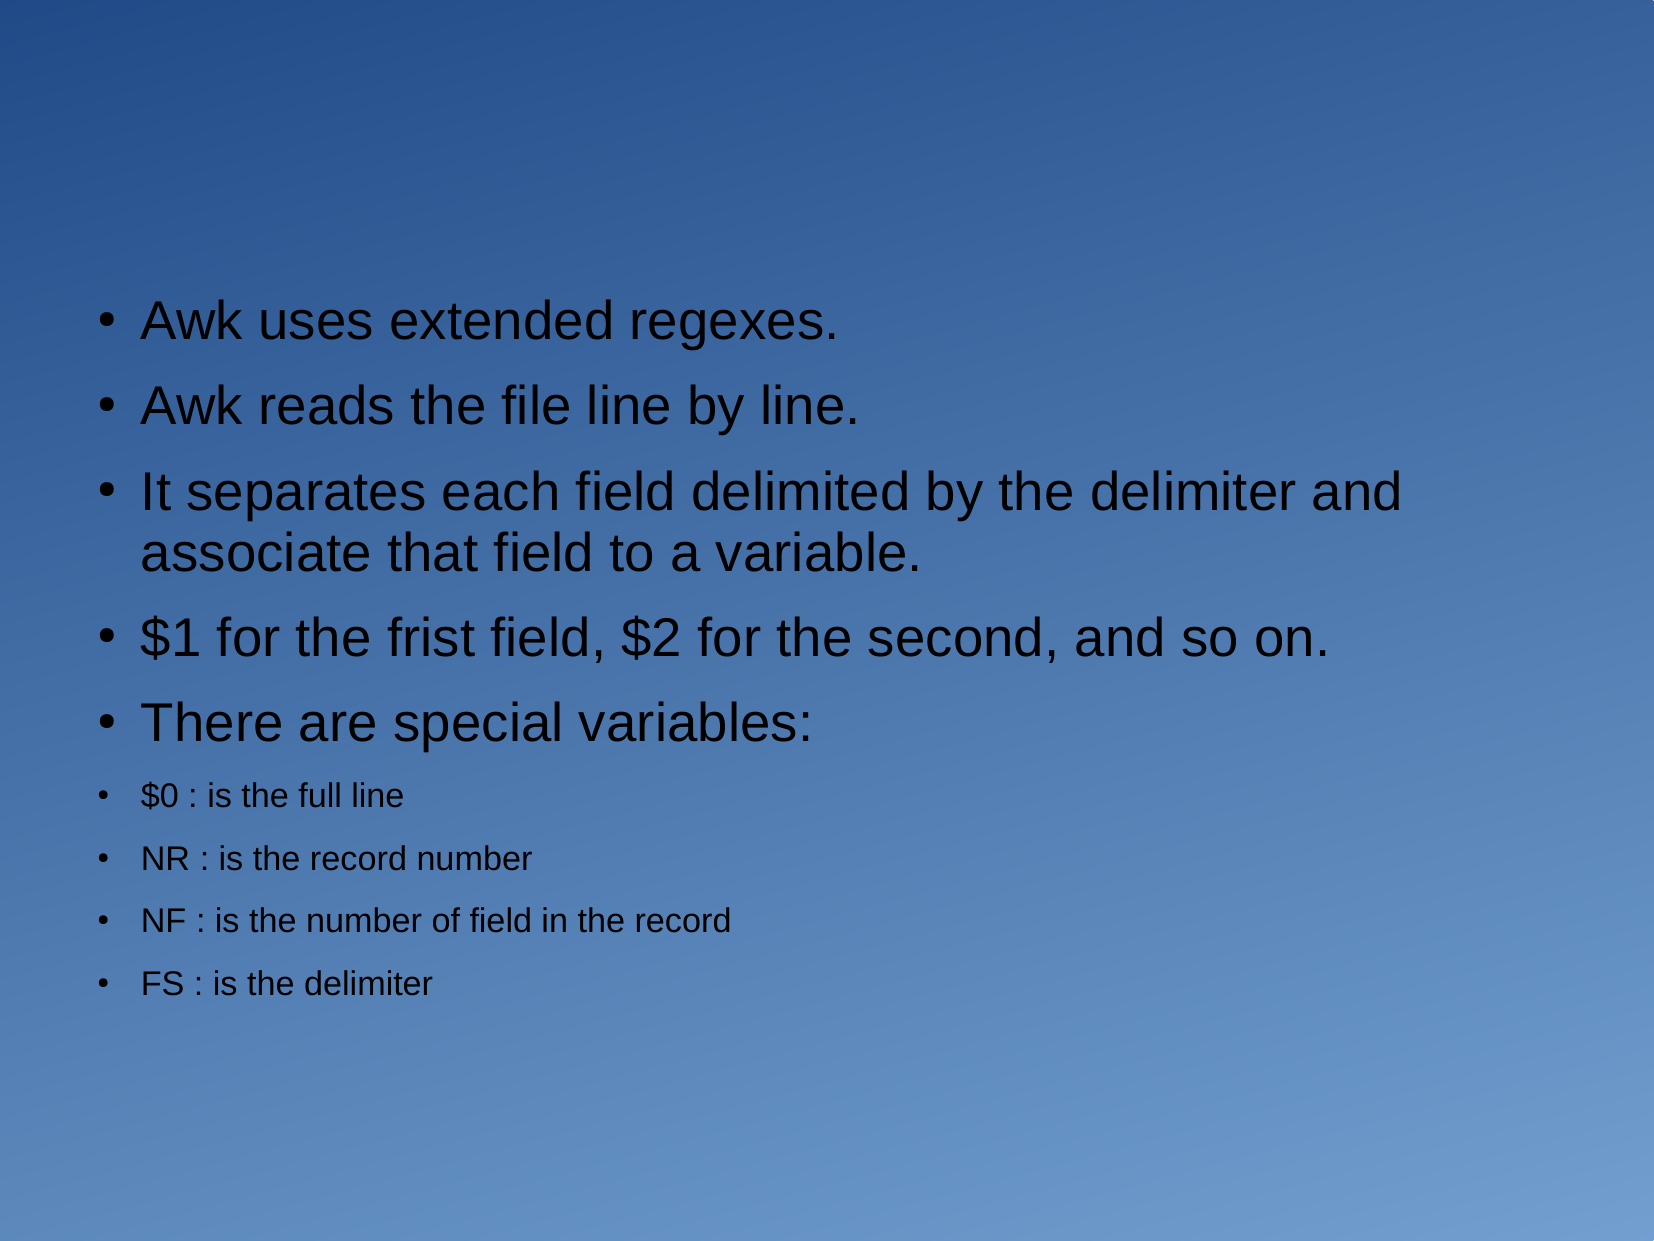

#
Awk uses extended regexes.
Awk reads the file line by line.
It separates each field delimited by the delimiter and associate that field to a variable.
$1 for the frist field, $2 for the second, and so on.
There are special variables:
$0 : is the full line
NR : is the record number
NF : is the number of field in the record
FS : is the delimiter